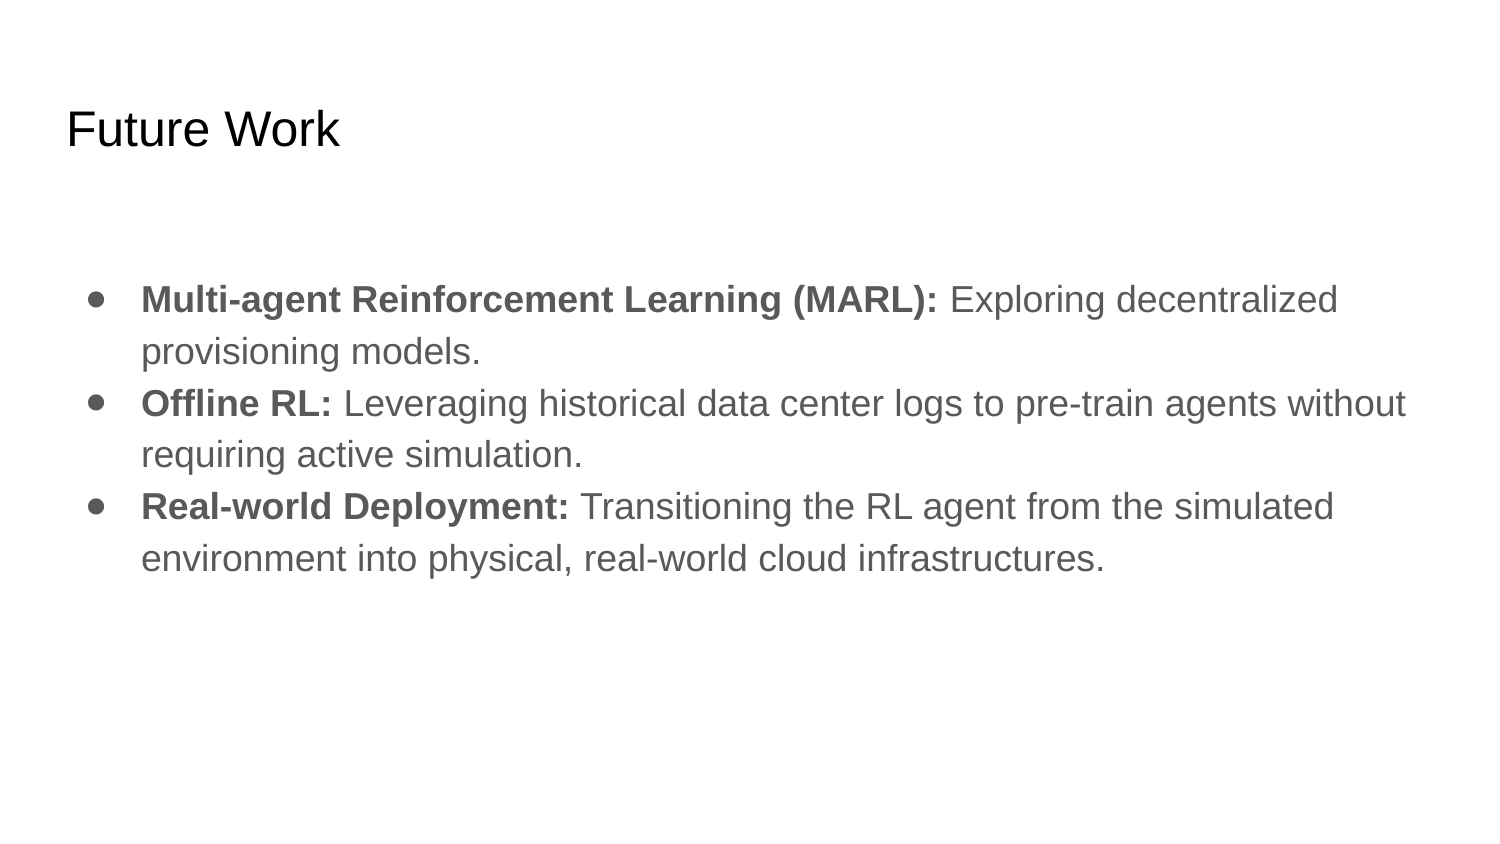

# Future Work
Multi-agent Reinforcement Learning (MARL): Exploring decentralized provisioning models.
Offline RL: Leveraging historical data center logs to pre-train agents without requiring active simulation.
Real-world Deployment: Transitioning the RL agent from the simulated environment into physical, real-world cloud infrastructures.